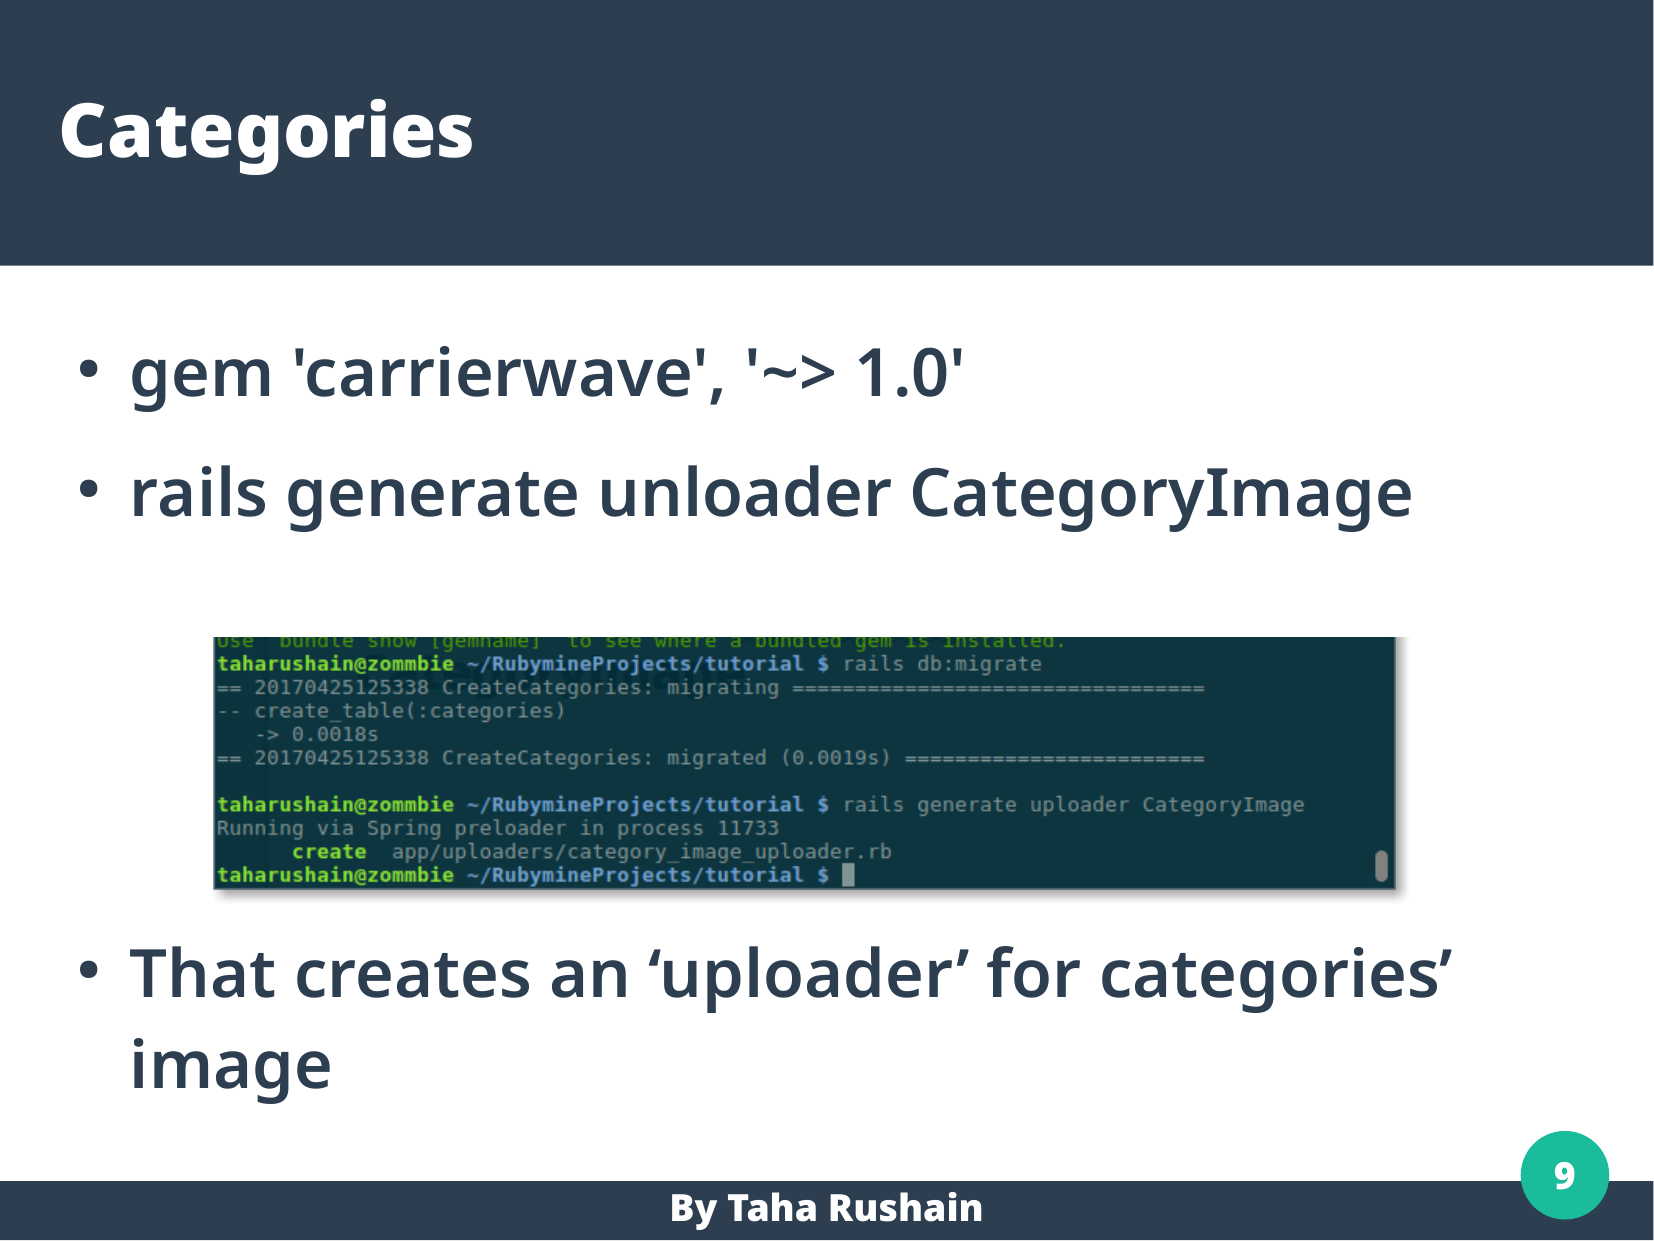

# Categories
gem 'carrierwave', '~> 1.0'
rails generate unloader CategoryImage
That creates an ‘uploader’ for categories’ image
9
By Taha Rushain